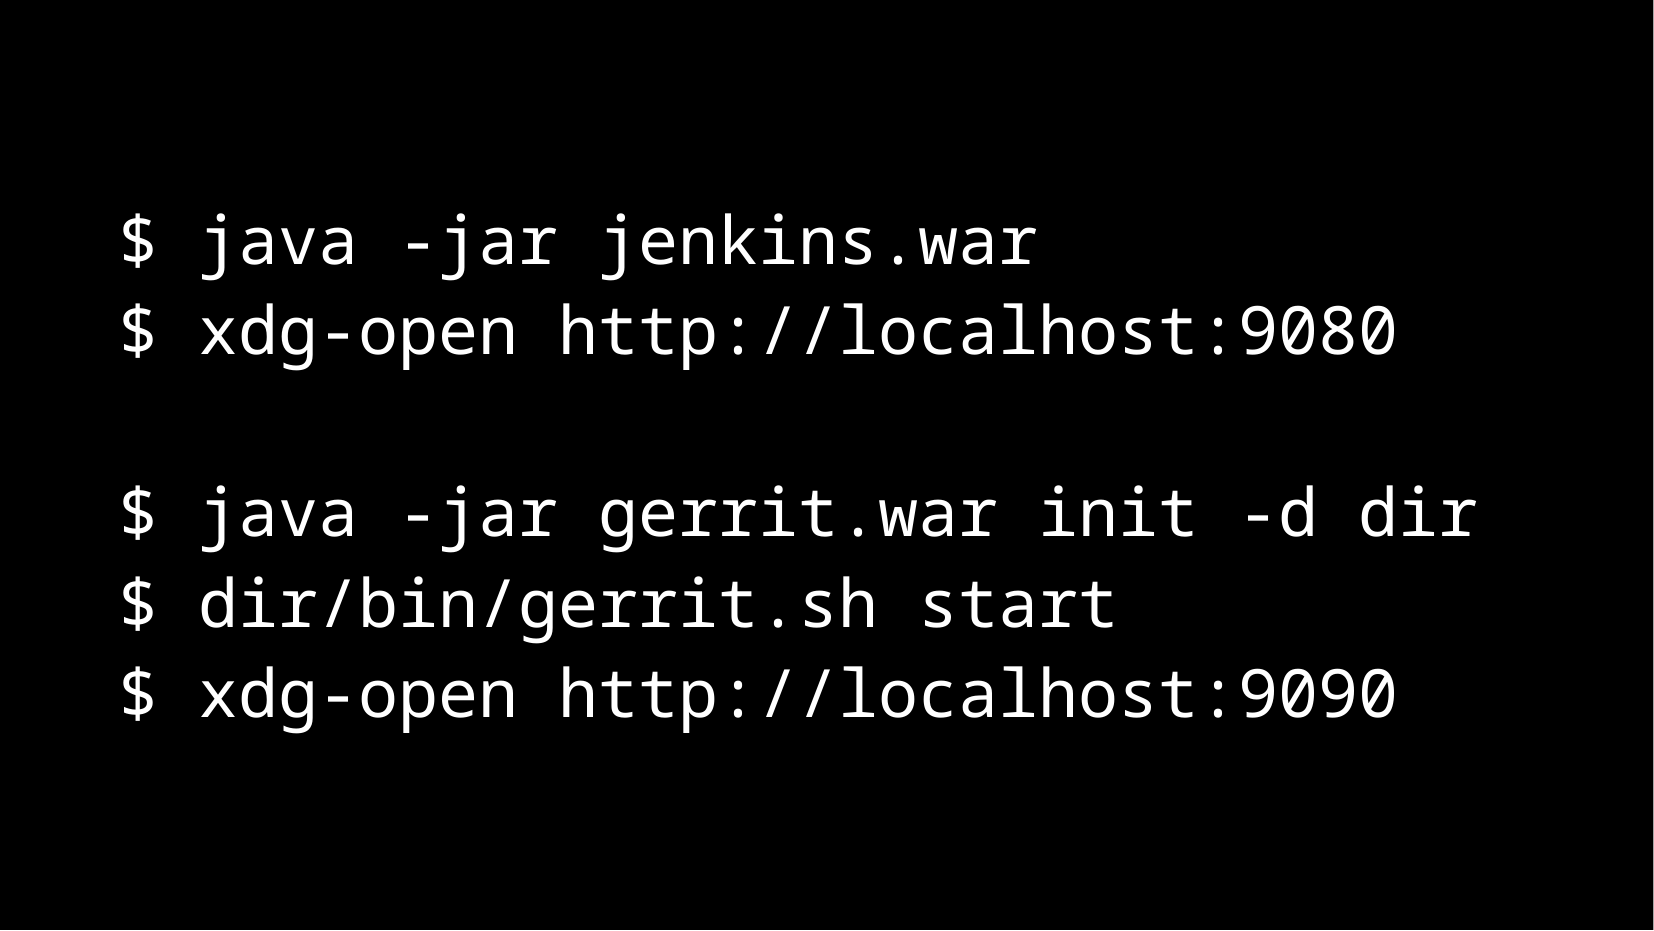

# $ java -jar jenkins.war
$ xdg-open http://localhost:9080
$ java -jar gerrit.war init -d dir
$ dir/bin/gerrit.sh start
$ xdg-open http://localhost:9090